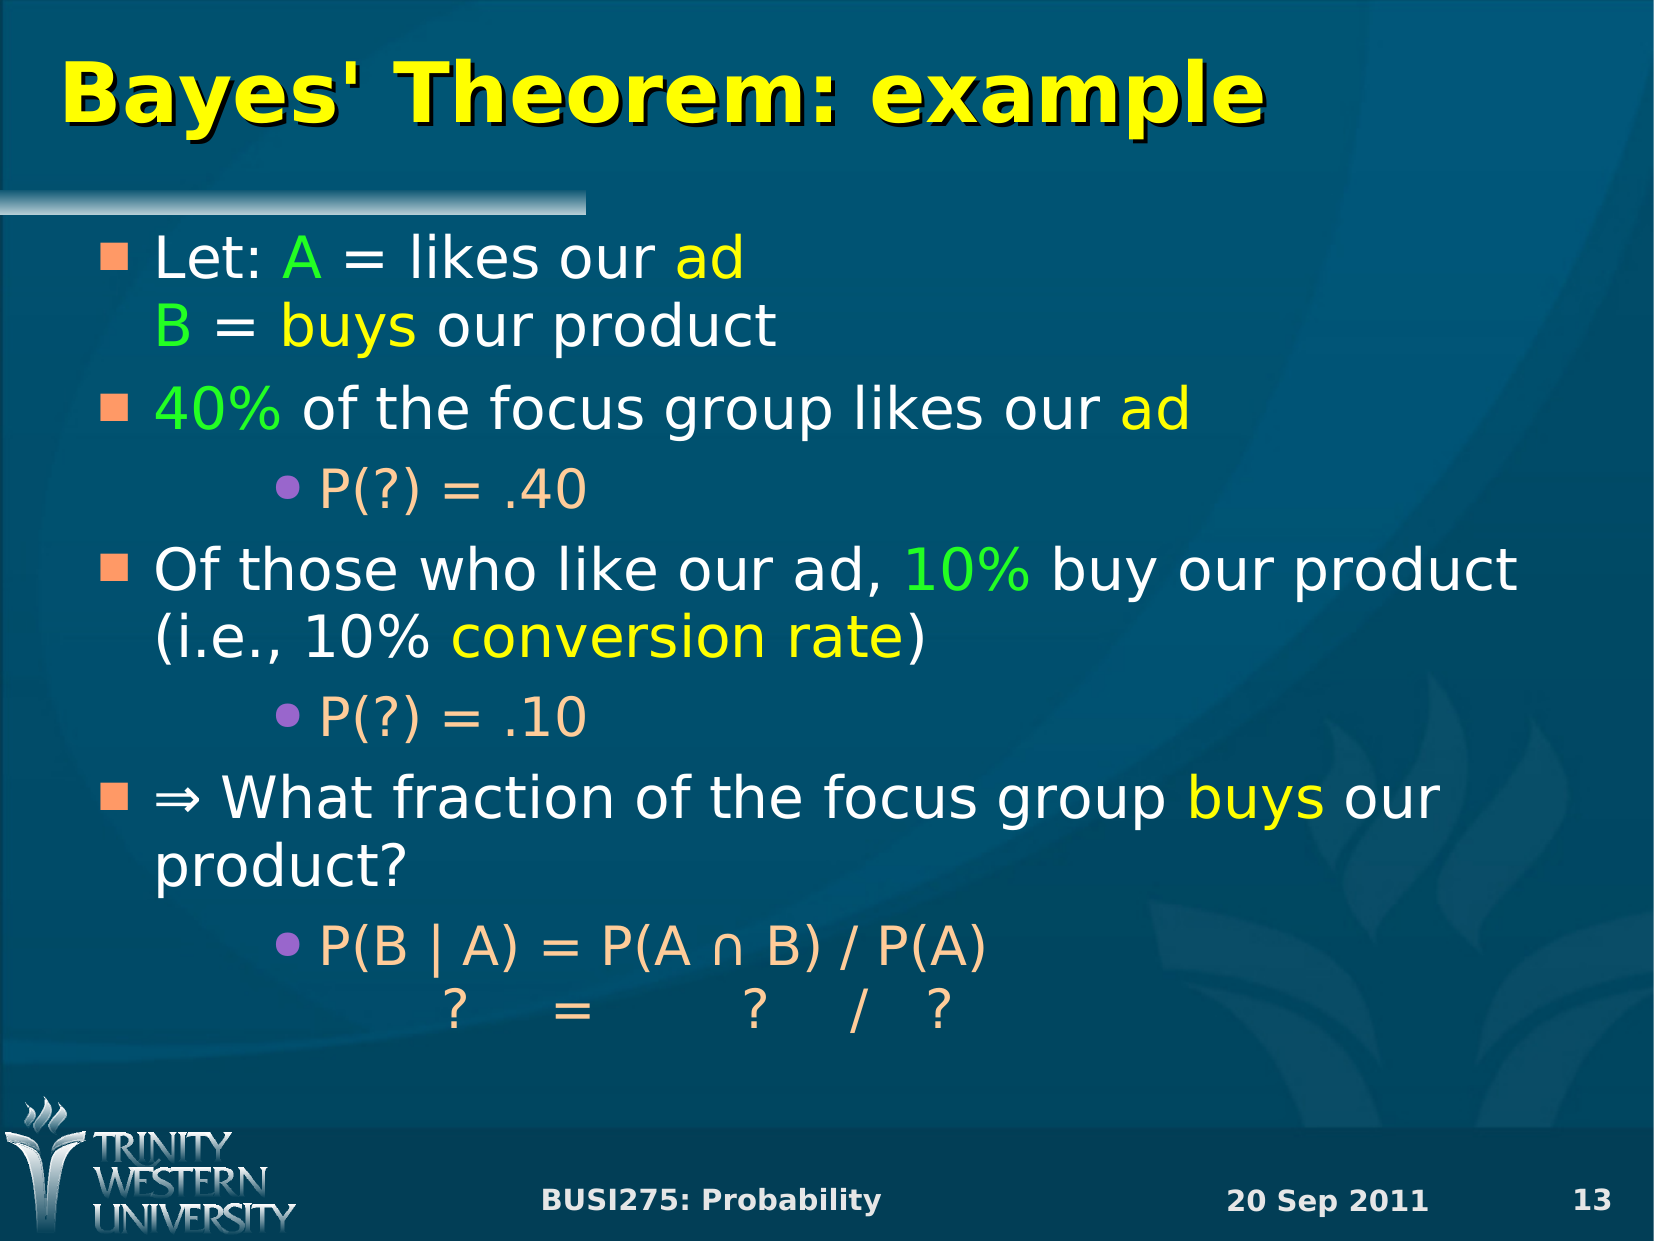

# Bayes' Theorem: example
Let: A = likes our ad
B = buys our product
40% of the focus group likes our ad
P(?) = .40
Of those who like our ad, 10% buy our product (i.e., 10% conversion rate)
P(?) = .10
⇒ What fraction of the focus group buys our product?
P(B | A) = P(A ∩ B) / P(A)
	?	 =		?	 /	 ?
BUSI275: Probability
20 Sep 2011
13